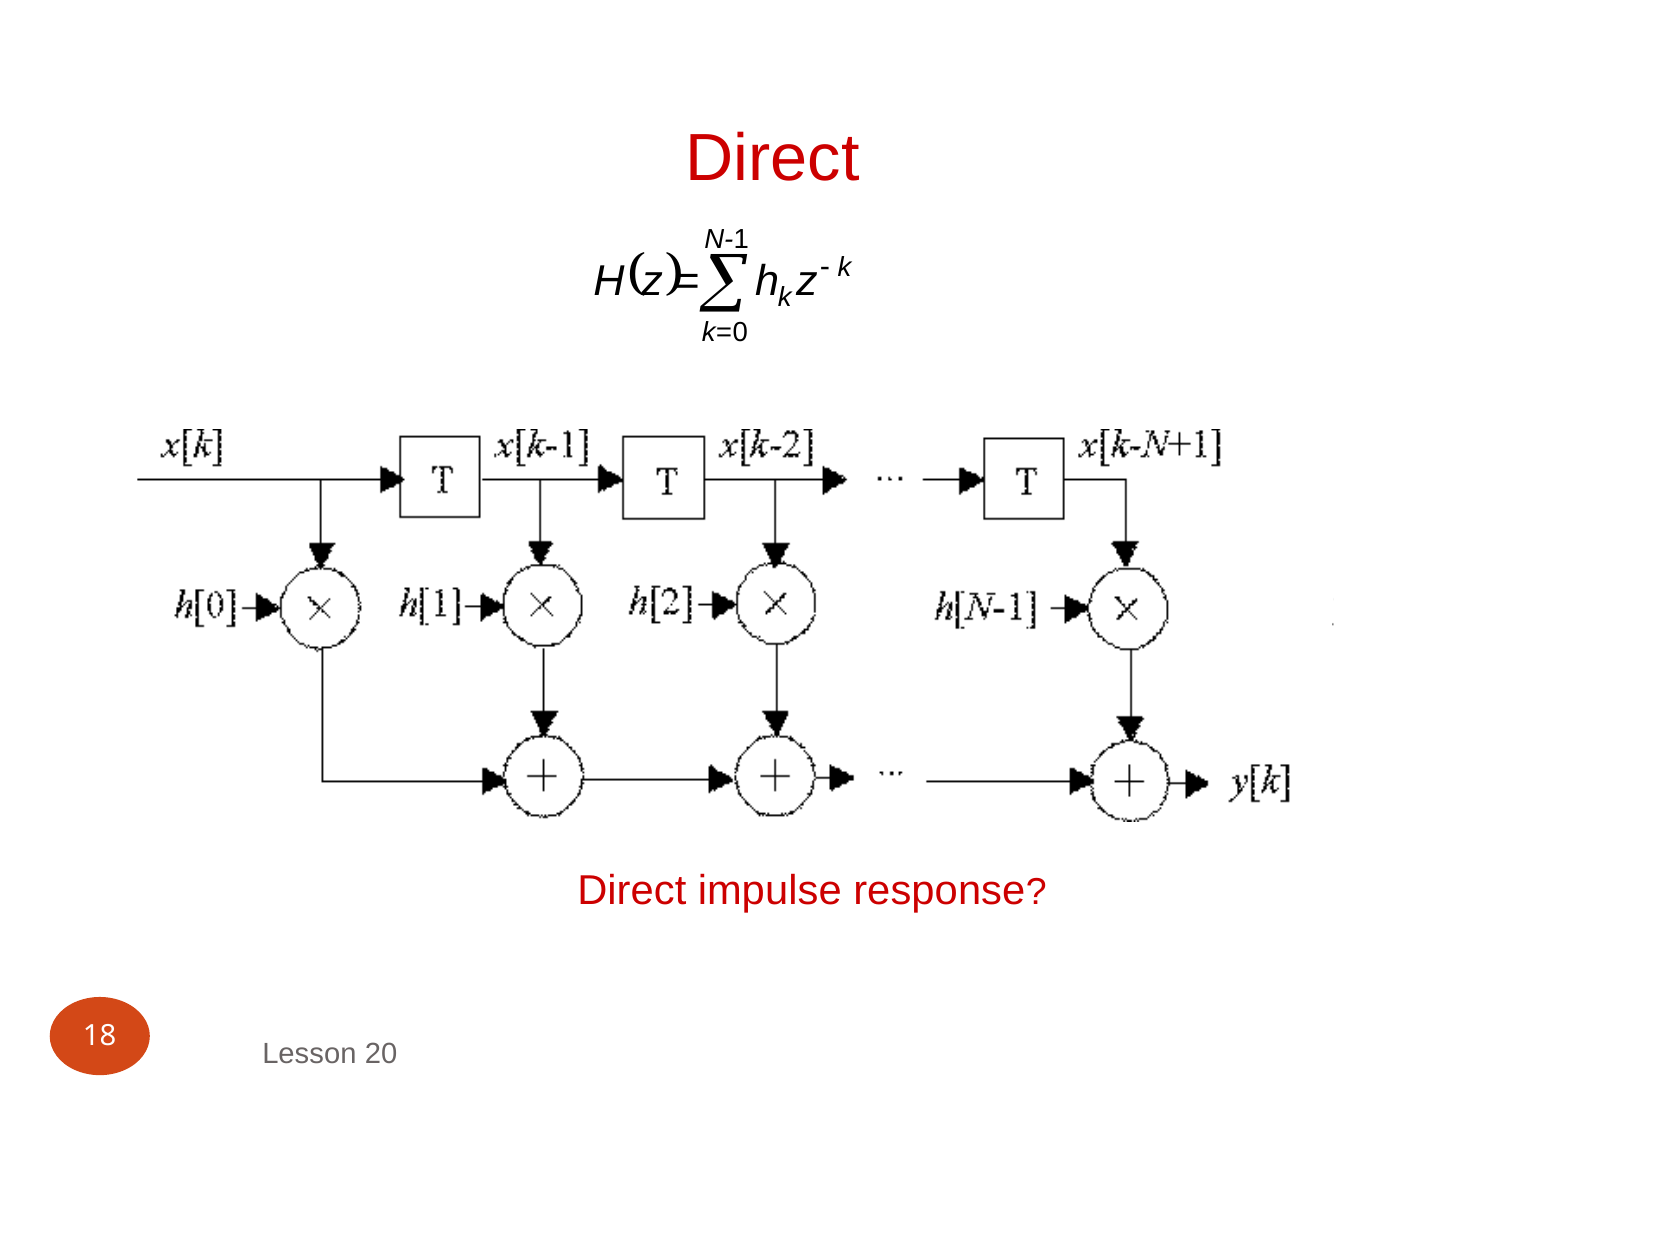

# Direct
Direct impulse response?
Lesson 20